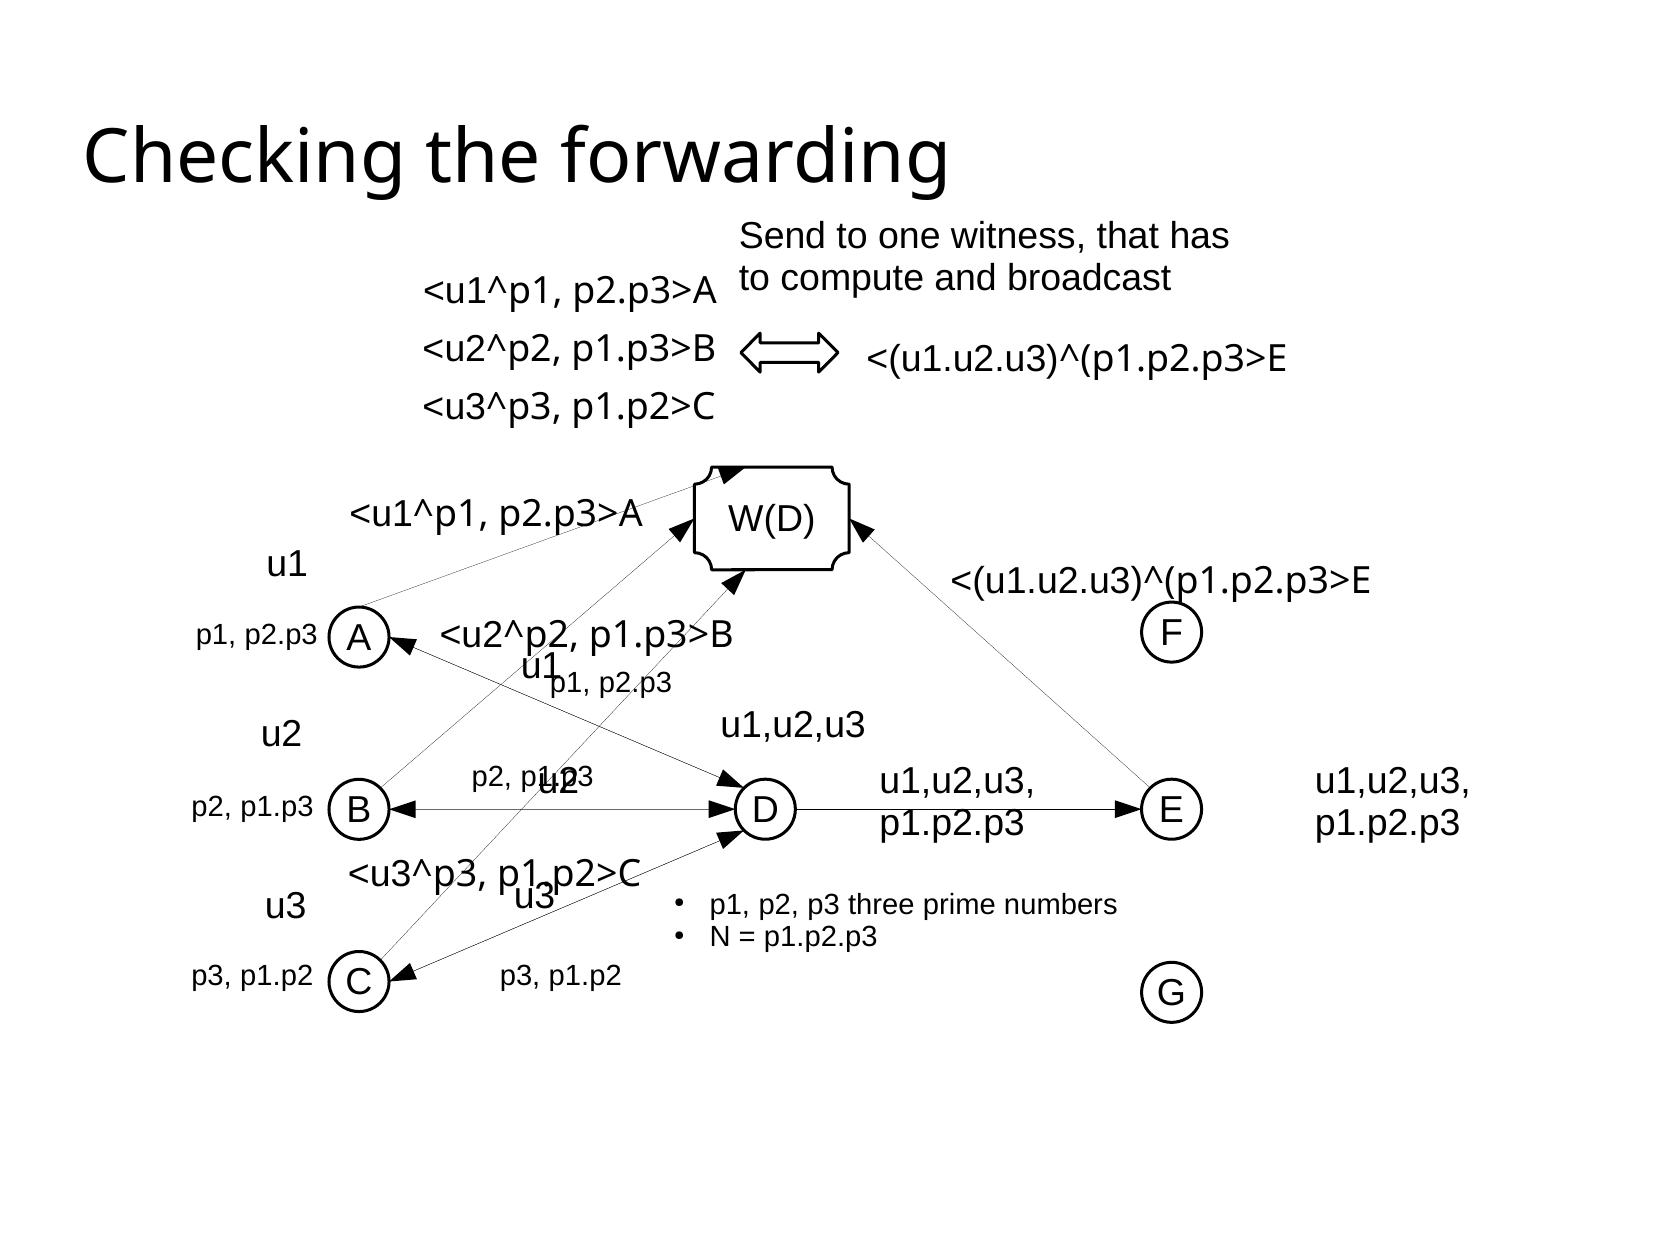

# Checking the forwarding
Send to one witness, that has to compute and broadcast
<u1^p1, p2.p3>A
<u2^p2, p1.p3>B
<u3^p3, p1.p2>C
<(u1.u2.u3)^(p1.p2.p3>E
W(D)
<u1^p1, p2.p3>A
u1
<(u1.u2.u3)^(p1.p2.p3>E
<u2^p2, p1.p3>B
F
A
p1, p2.p3
u1
p1, p2.p3
u1,u2,u3
u2
u1,u2,u3, p1.p2.p3
p2, p1.p3
u1,u2,u3, p1.p2.p3
u2
D
E
B
p2, p1.p3
<u3^p3, p1.p2>C
u3
u3
p1, p2, p3 three prime numbers
N = p1.p2.p3
C
p3, p1.p2
p3, p1.p2
G